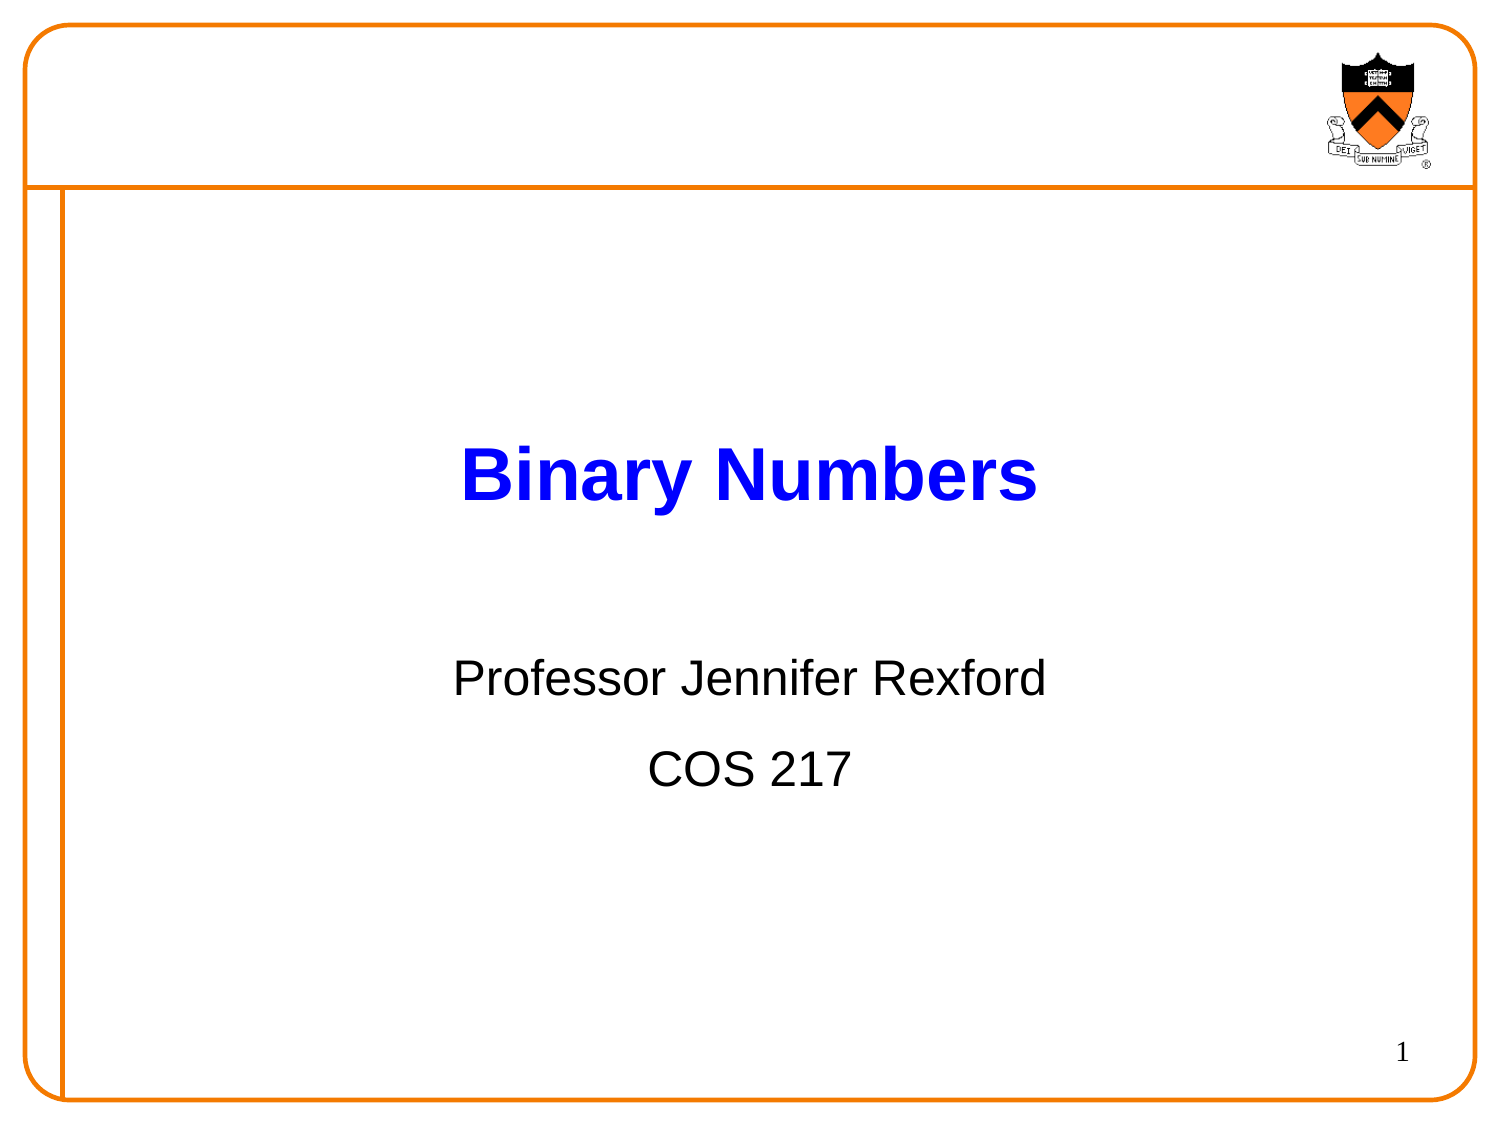

# Binary Numbers
Professor Jennifer Rexford
COS 217
1